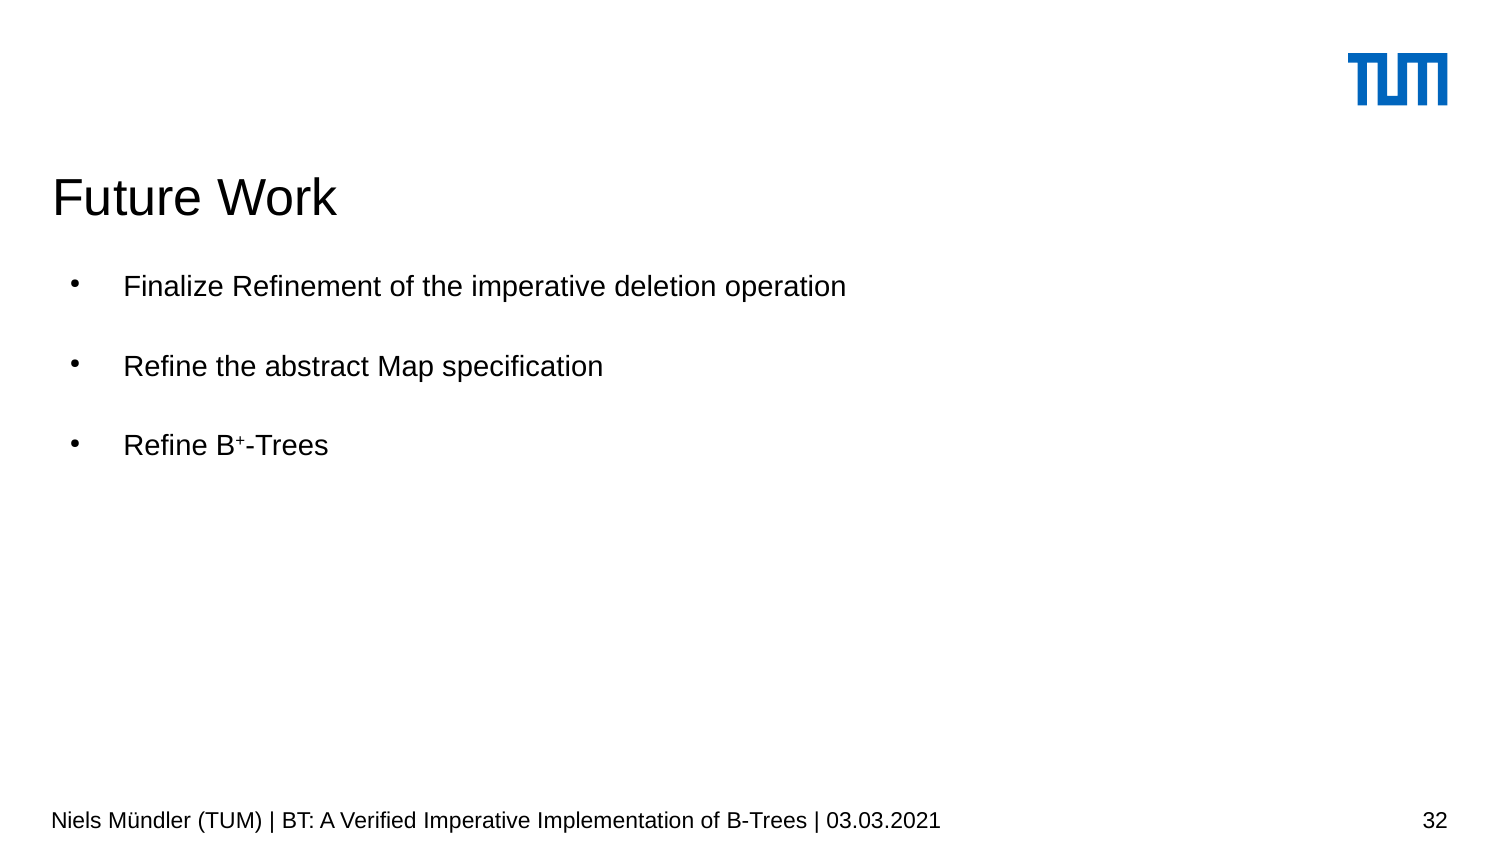

Future Work
# Finalize Refinement of the imperative deletion operation
Refine the abstract Map specification
Refine B+-Trees
Niels Mündler (TUM) | BT: A Verified Imperative Implementation of B-Trees
32